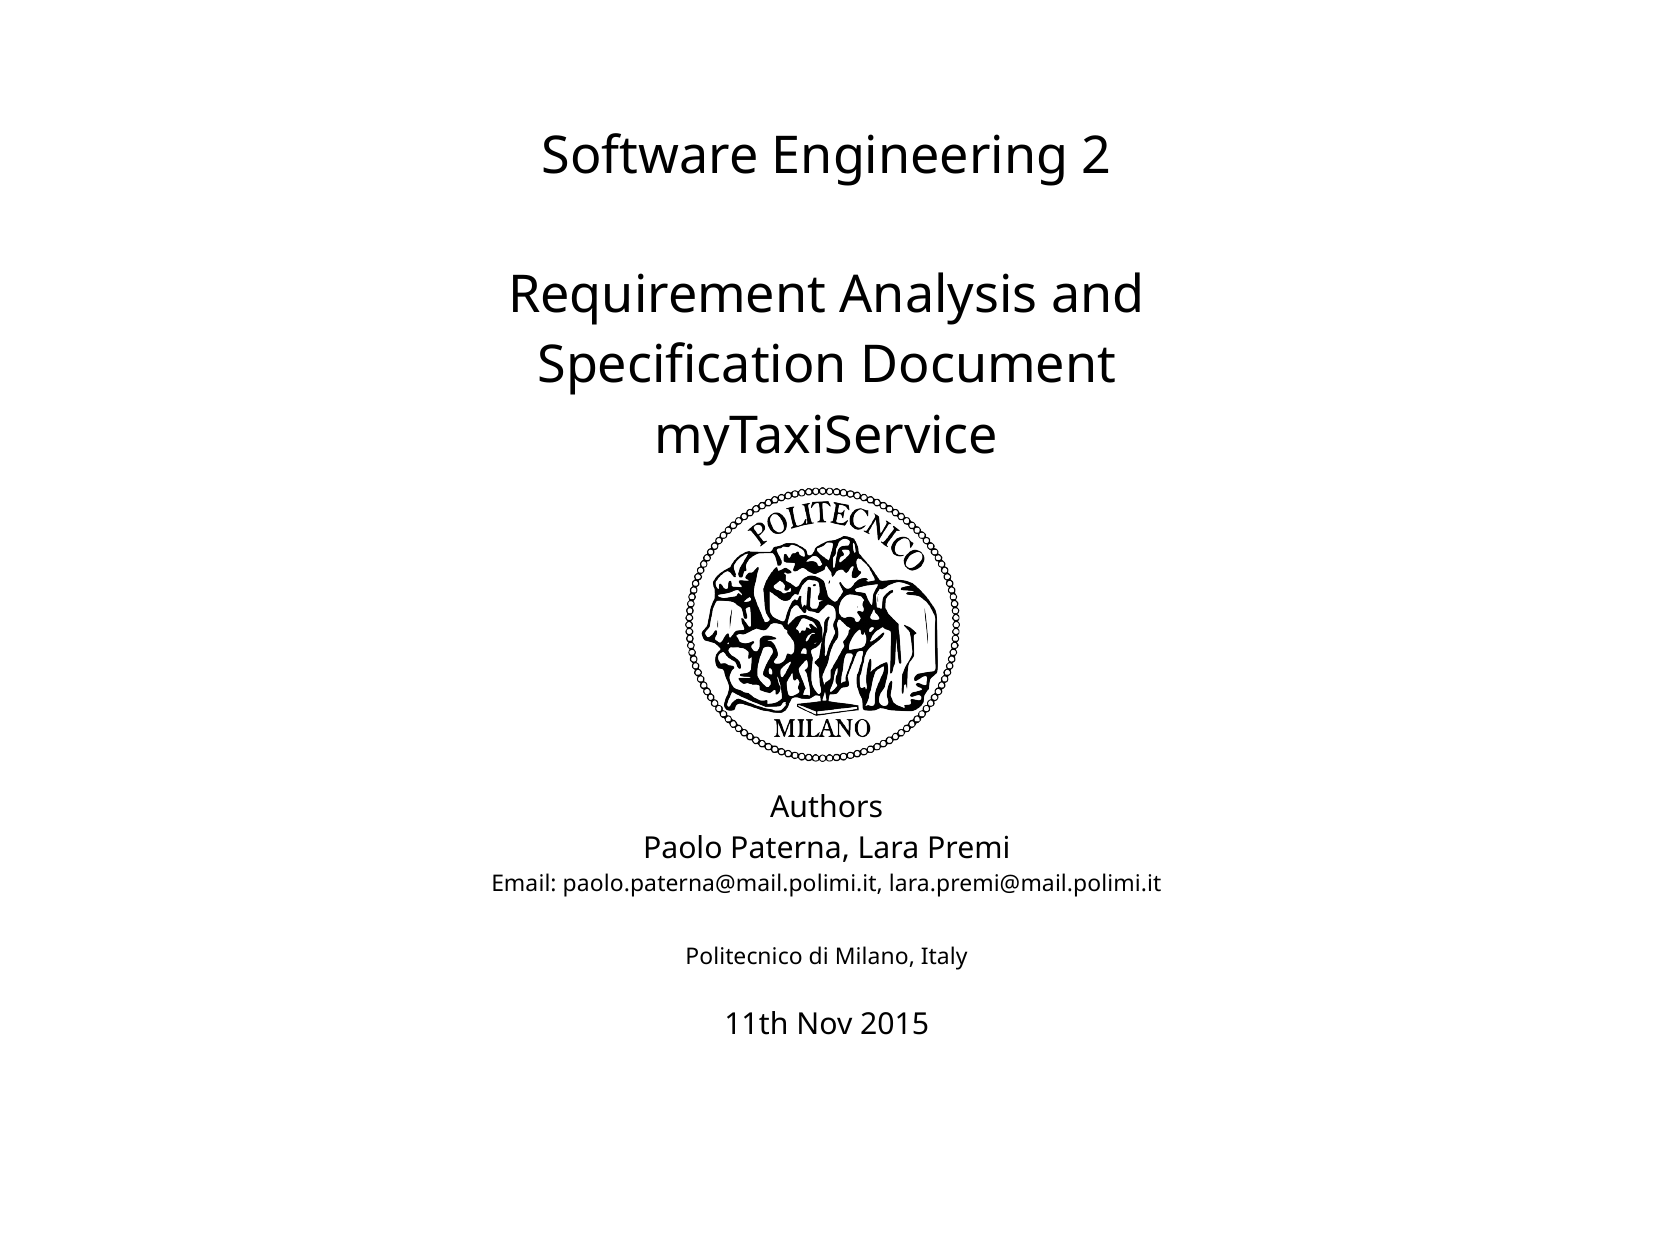

# Software Engineering 2
Requirement Analysis and
Specification Document
myTaxiService
Authors
Paolo Paterna, Lara Premi
Email: paolo.paterna@mail.polimi.it, lara.premi@mail.polimi.it
Politecnico di Milano, Italy
11th Nov 2015